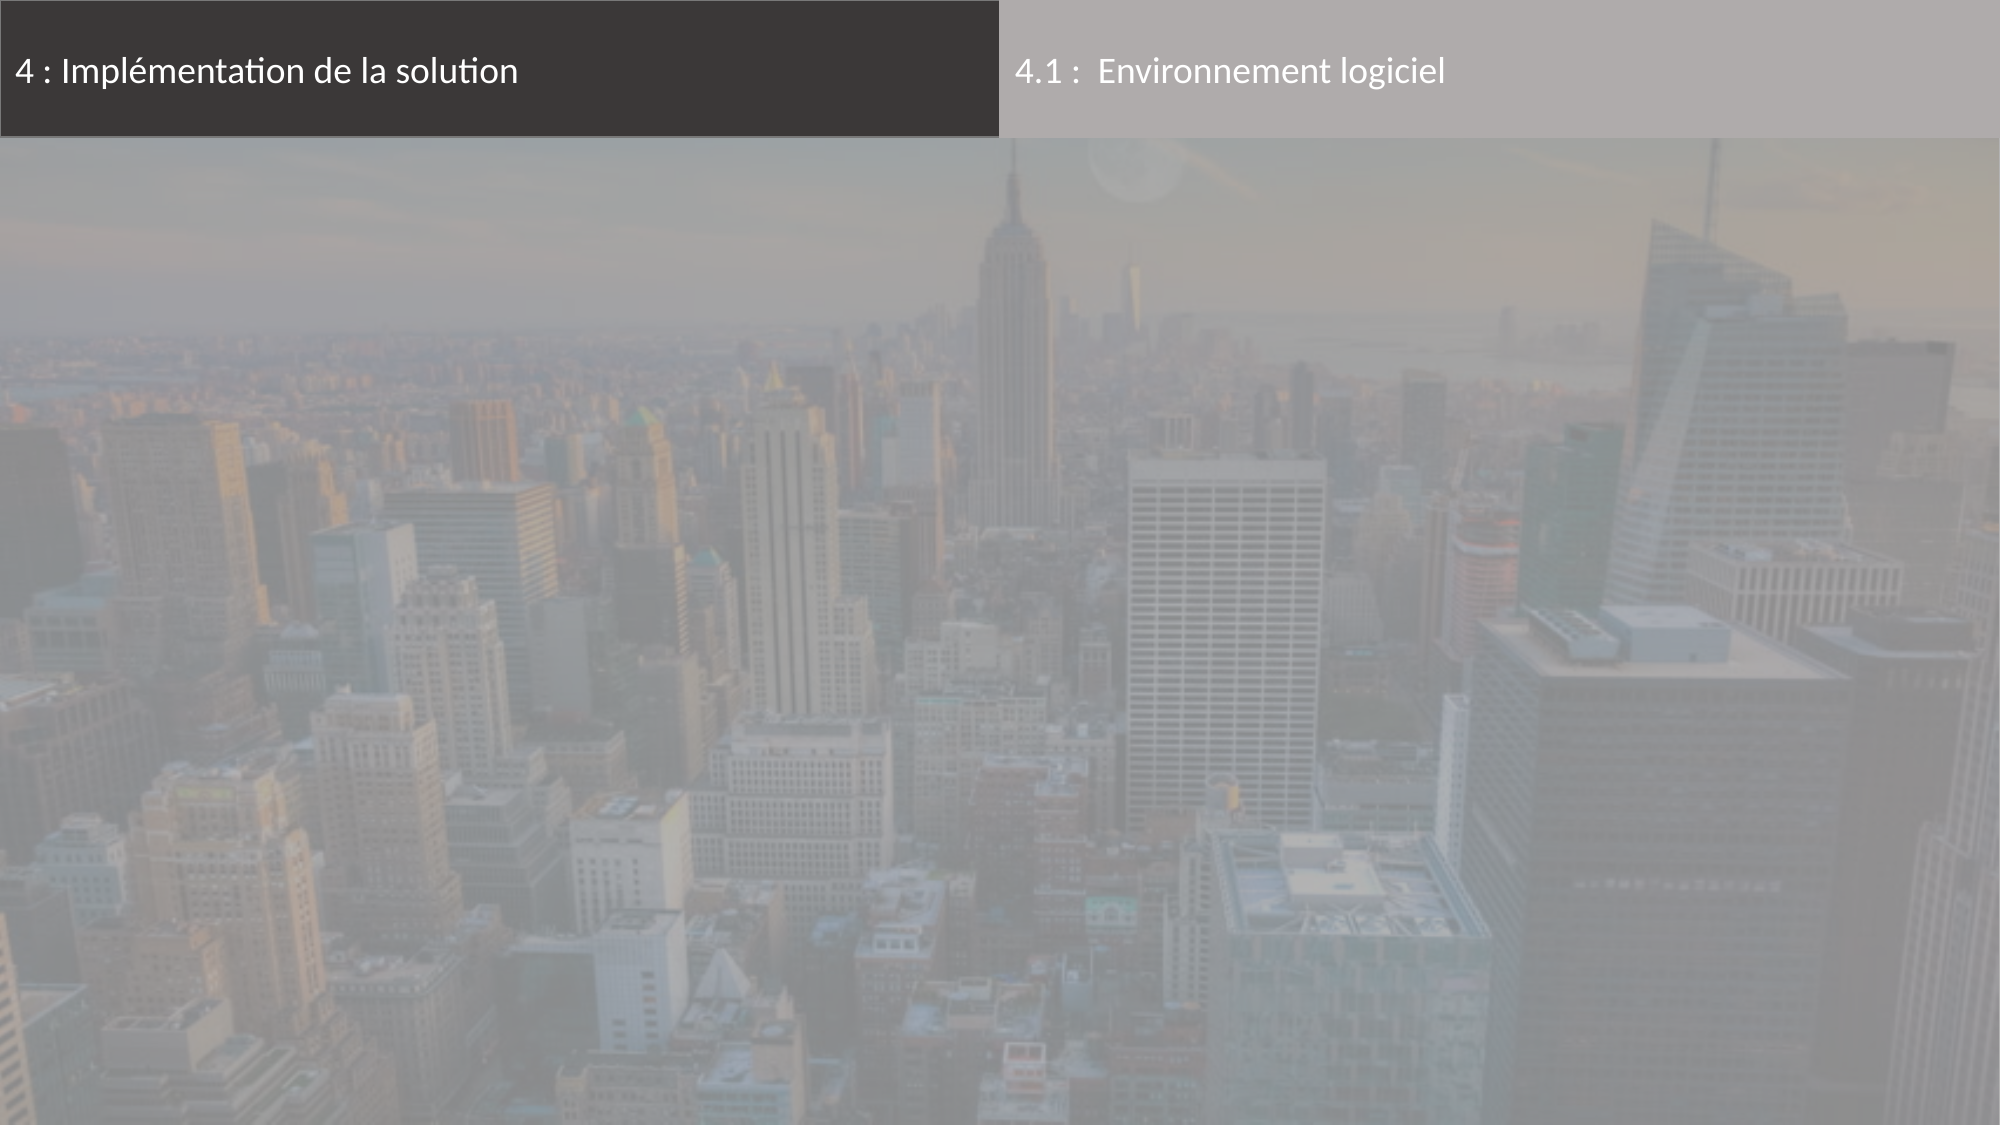

4 : Implémentation de la solution
4.1 : Environnement logiciel